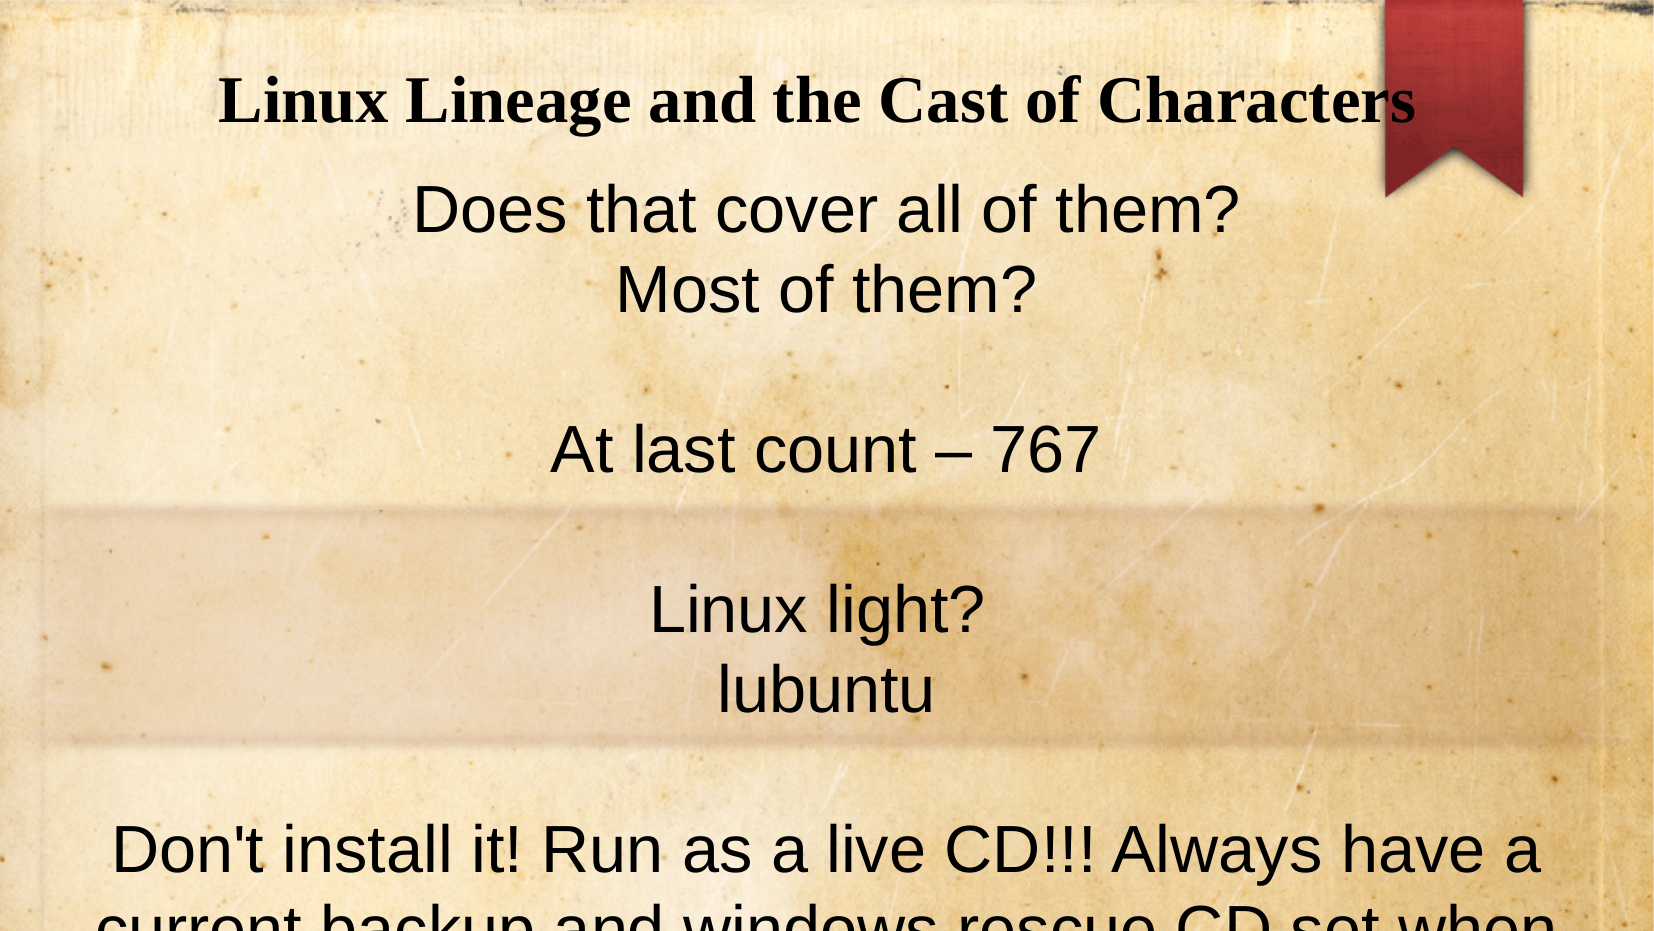

Linux Lineage and the Cast of Characters
Does that cover all of them?
Most of them?
At last count – 767
Linux light?
lubuntu
Don't install it! Run as a live CD!!! Always have a current backup and windows rescue CD set when installing operating systems!
CS-334 Spring 2015				Lecture 2					Page of